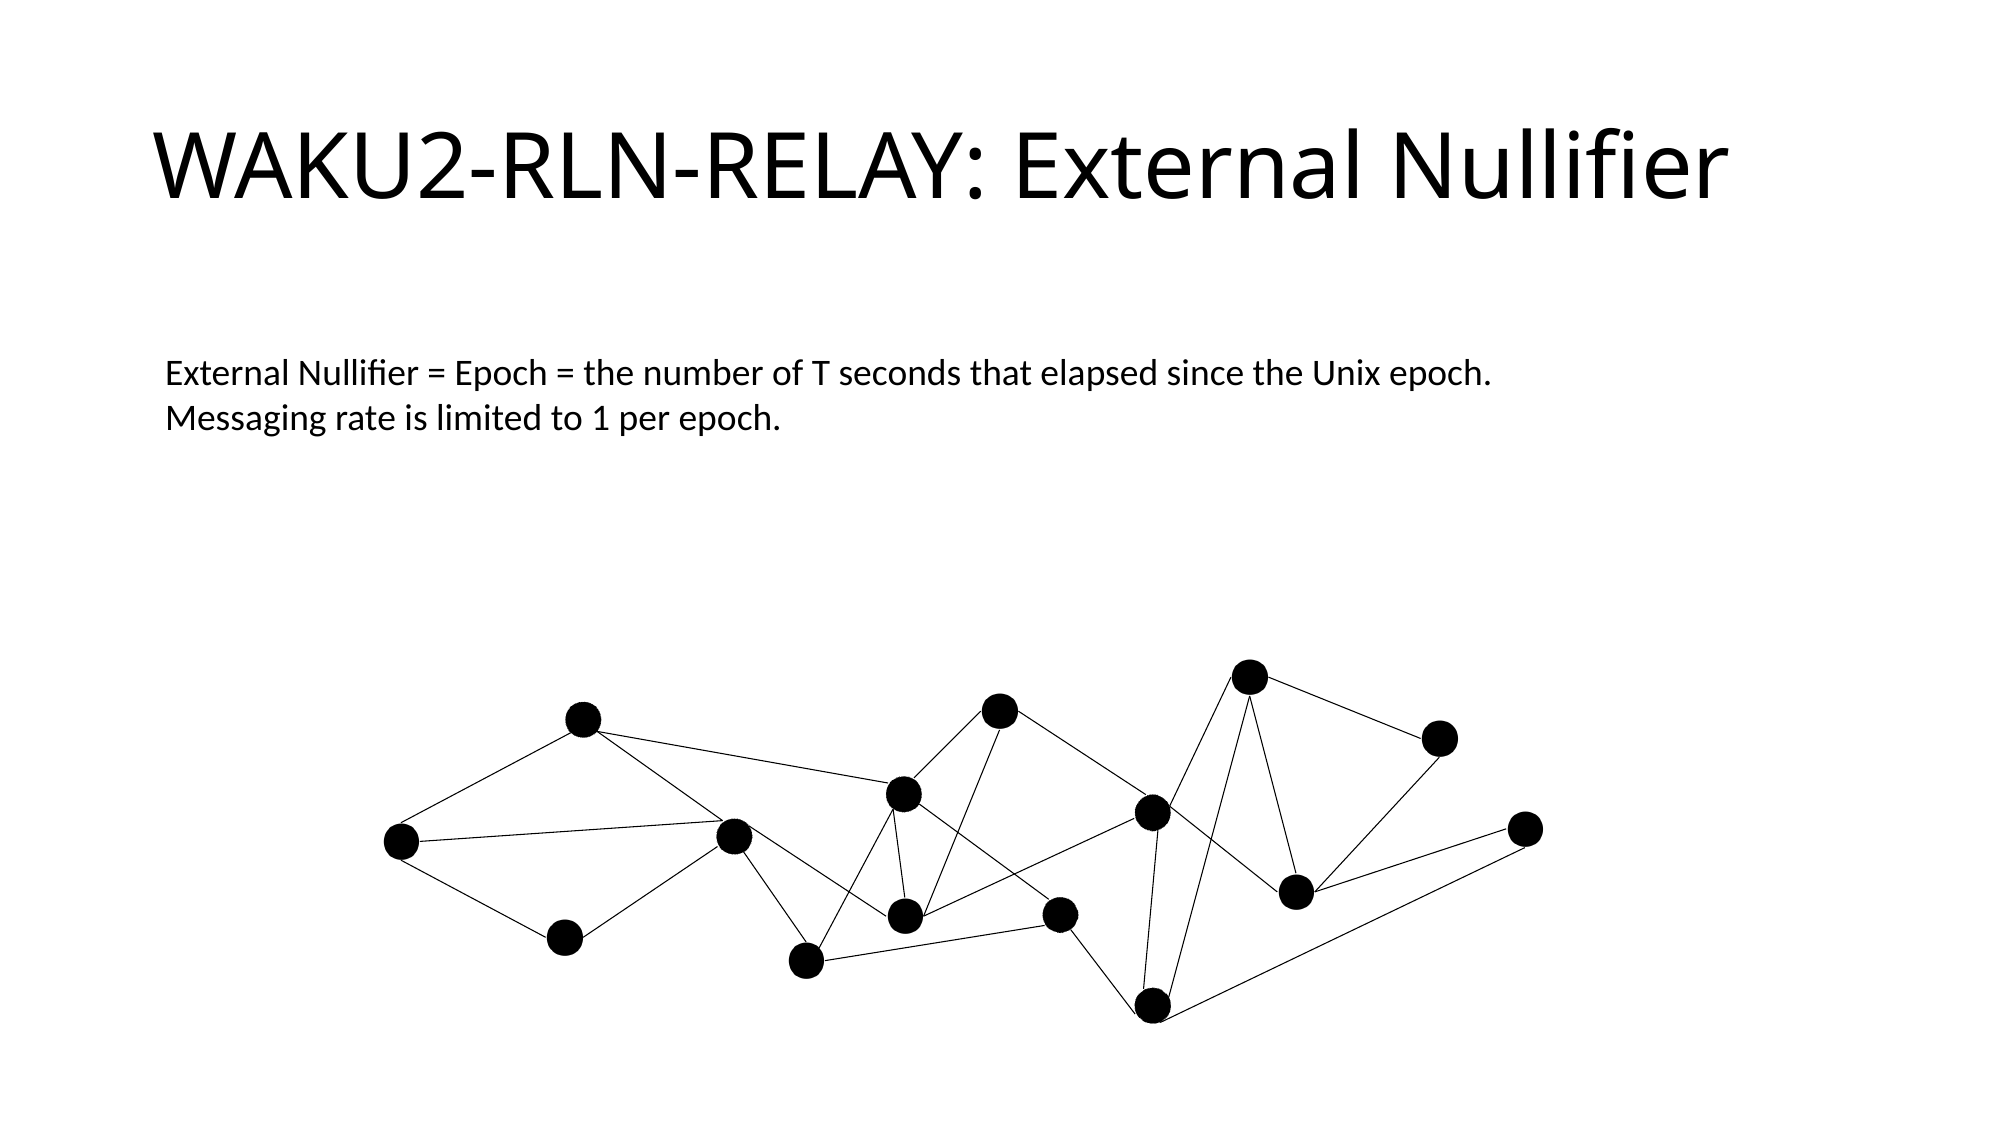

# WAKU2-RLN-RELAY: External Nullifier
External Nullifier = Epoch = the number of T seconds that elapsed since the Unix epoch.
Messaging rate is limited to 1 per epoch.